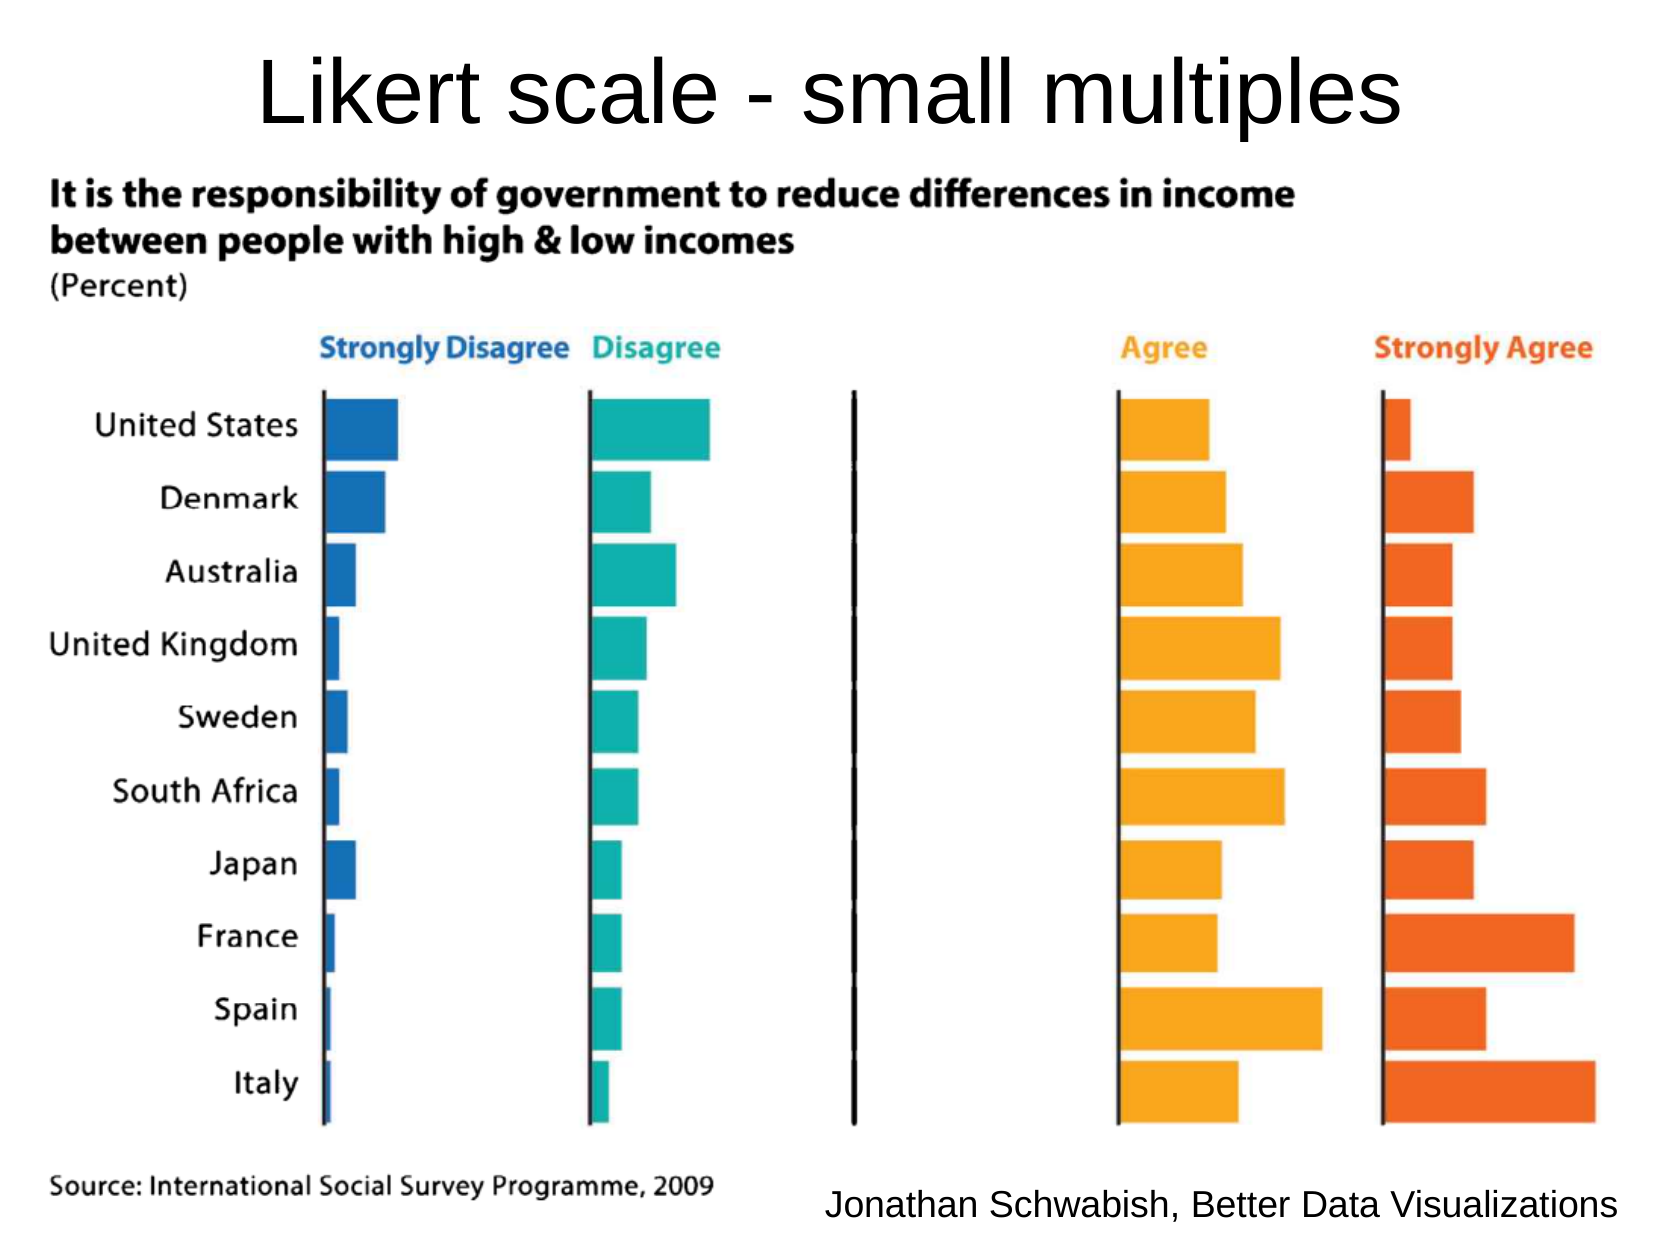

# Likert scale - small multiples
Jonathan Schwabish, Better Data Visualizations